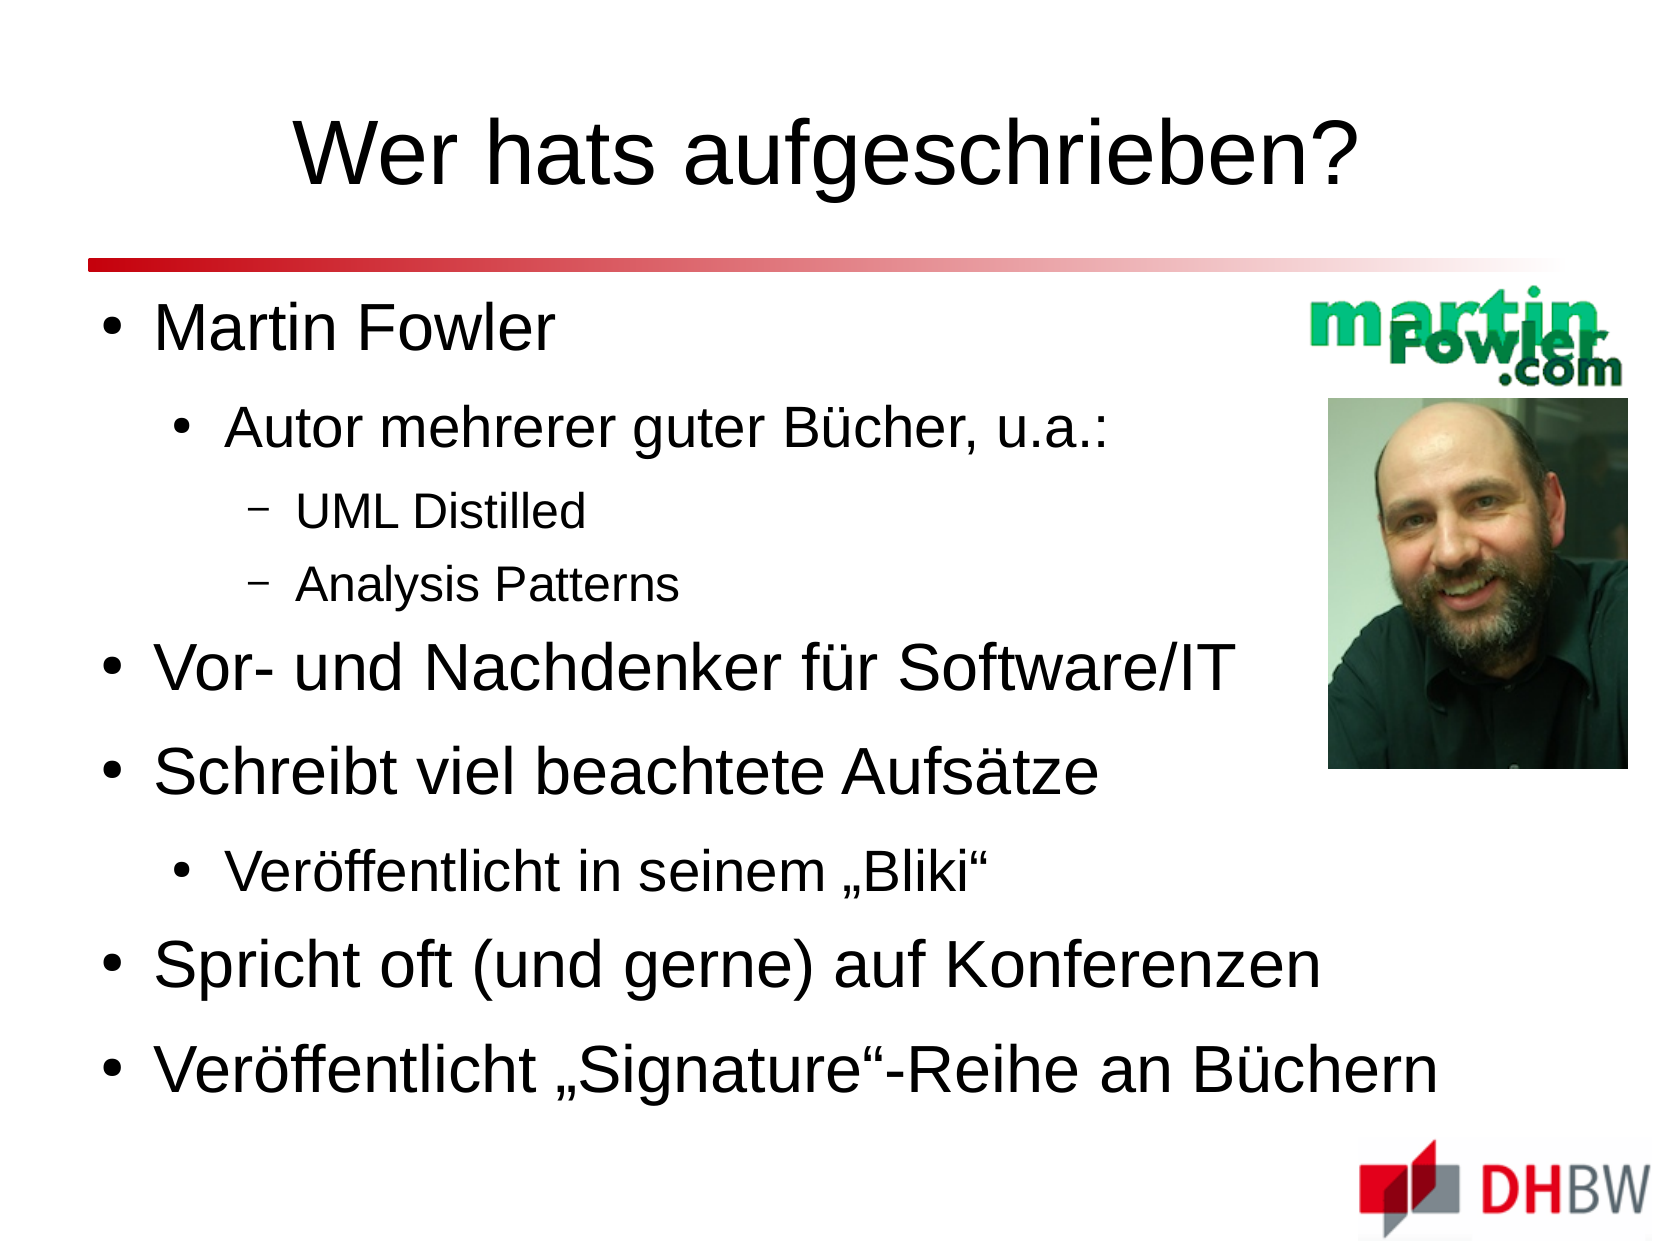

# Wer hats aufgeschrieben?
Martin Fowler
Autor mehrerer guter Bücher, u.a.:
UML Distilled
Analysis Patterns
Vor- und Nachdenker für Software/IT
Schreibt viel beachtete Aufsätze
Veröffentlicht in seinem „Bliki“
Spricht oft (und gerne) auf Konferenzen
Veröffentlicht „Signature“-Reihe an Büchern